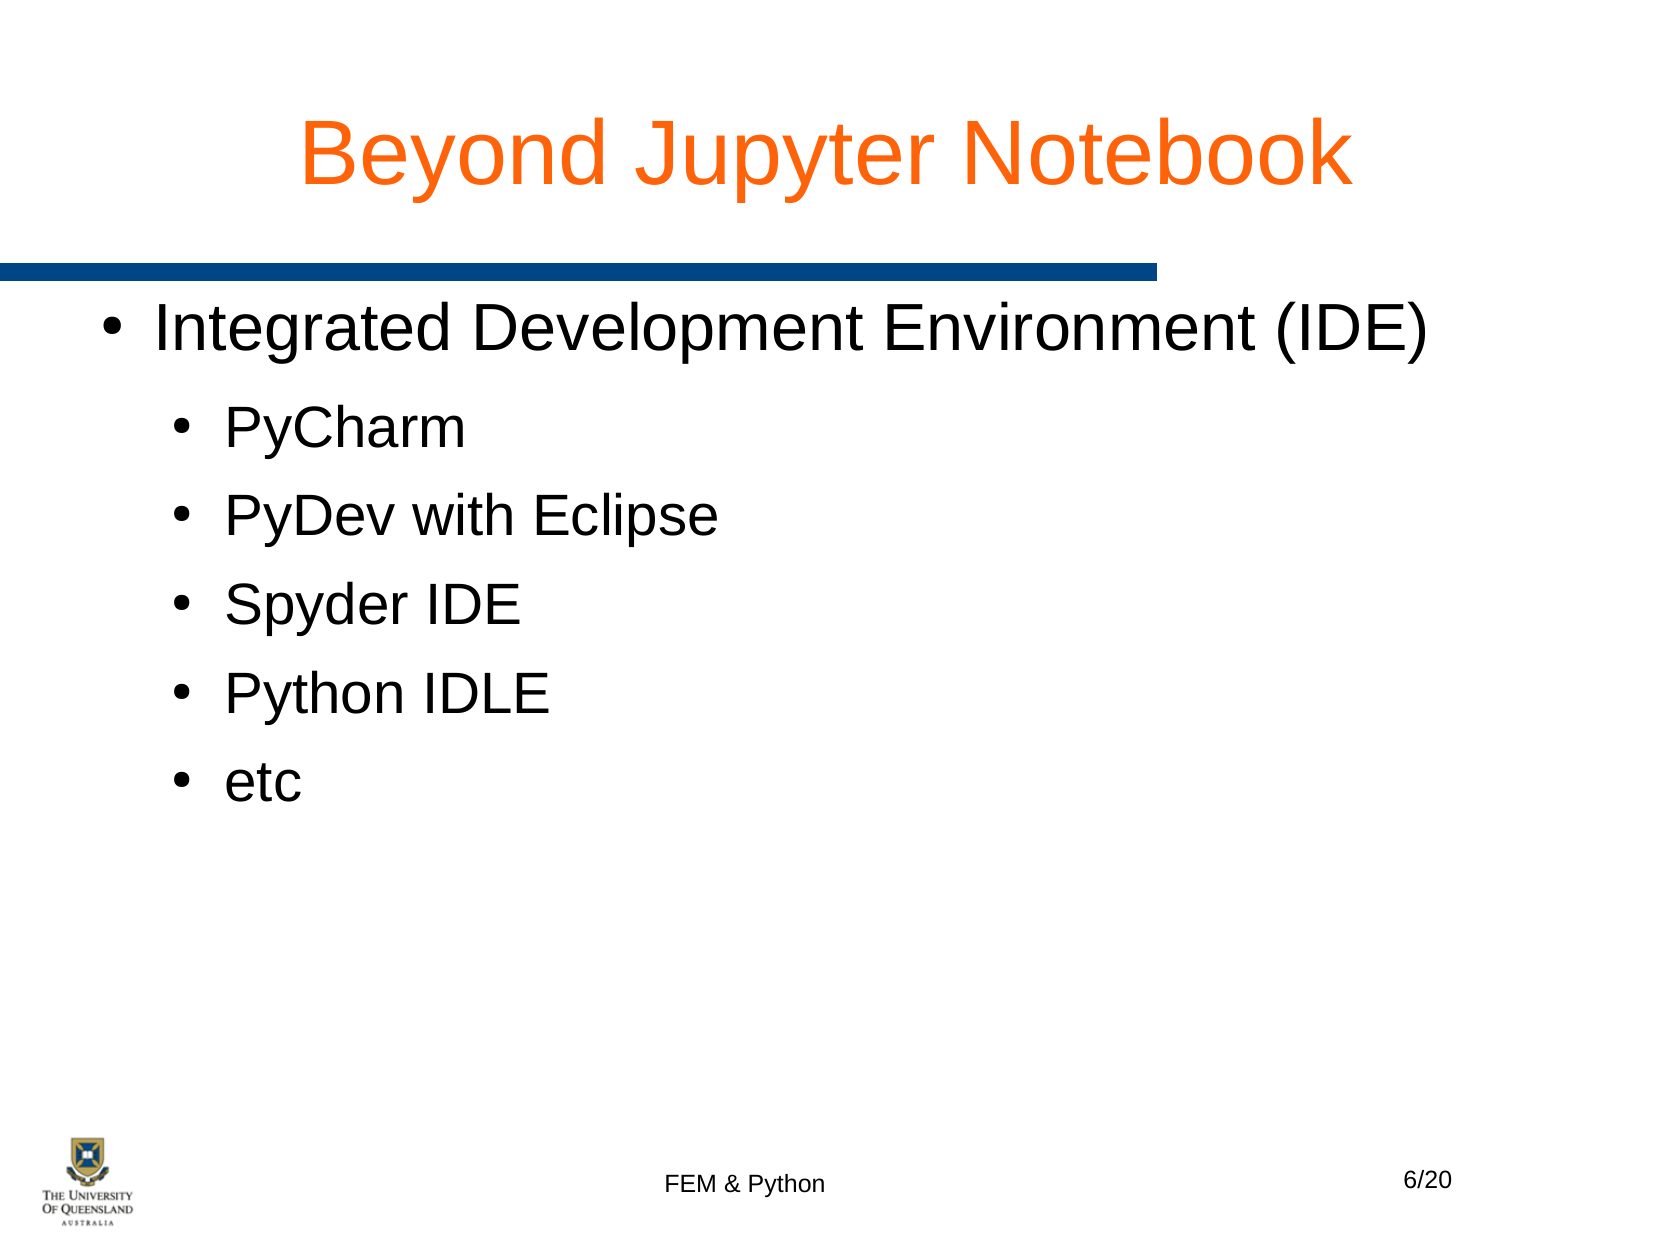

# Beyond Jupyter Notebook
Integrated Development Environment (IDE)
PyCharm
PyDev with Eclipse
Spyder IDE
Python IDLE
etc